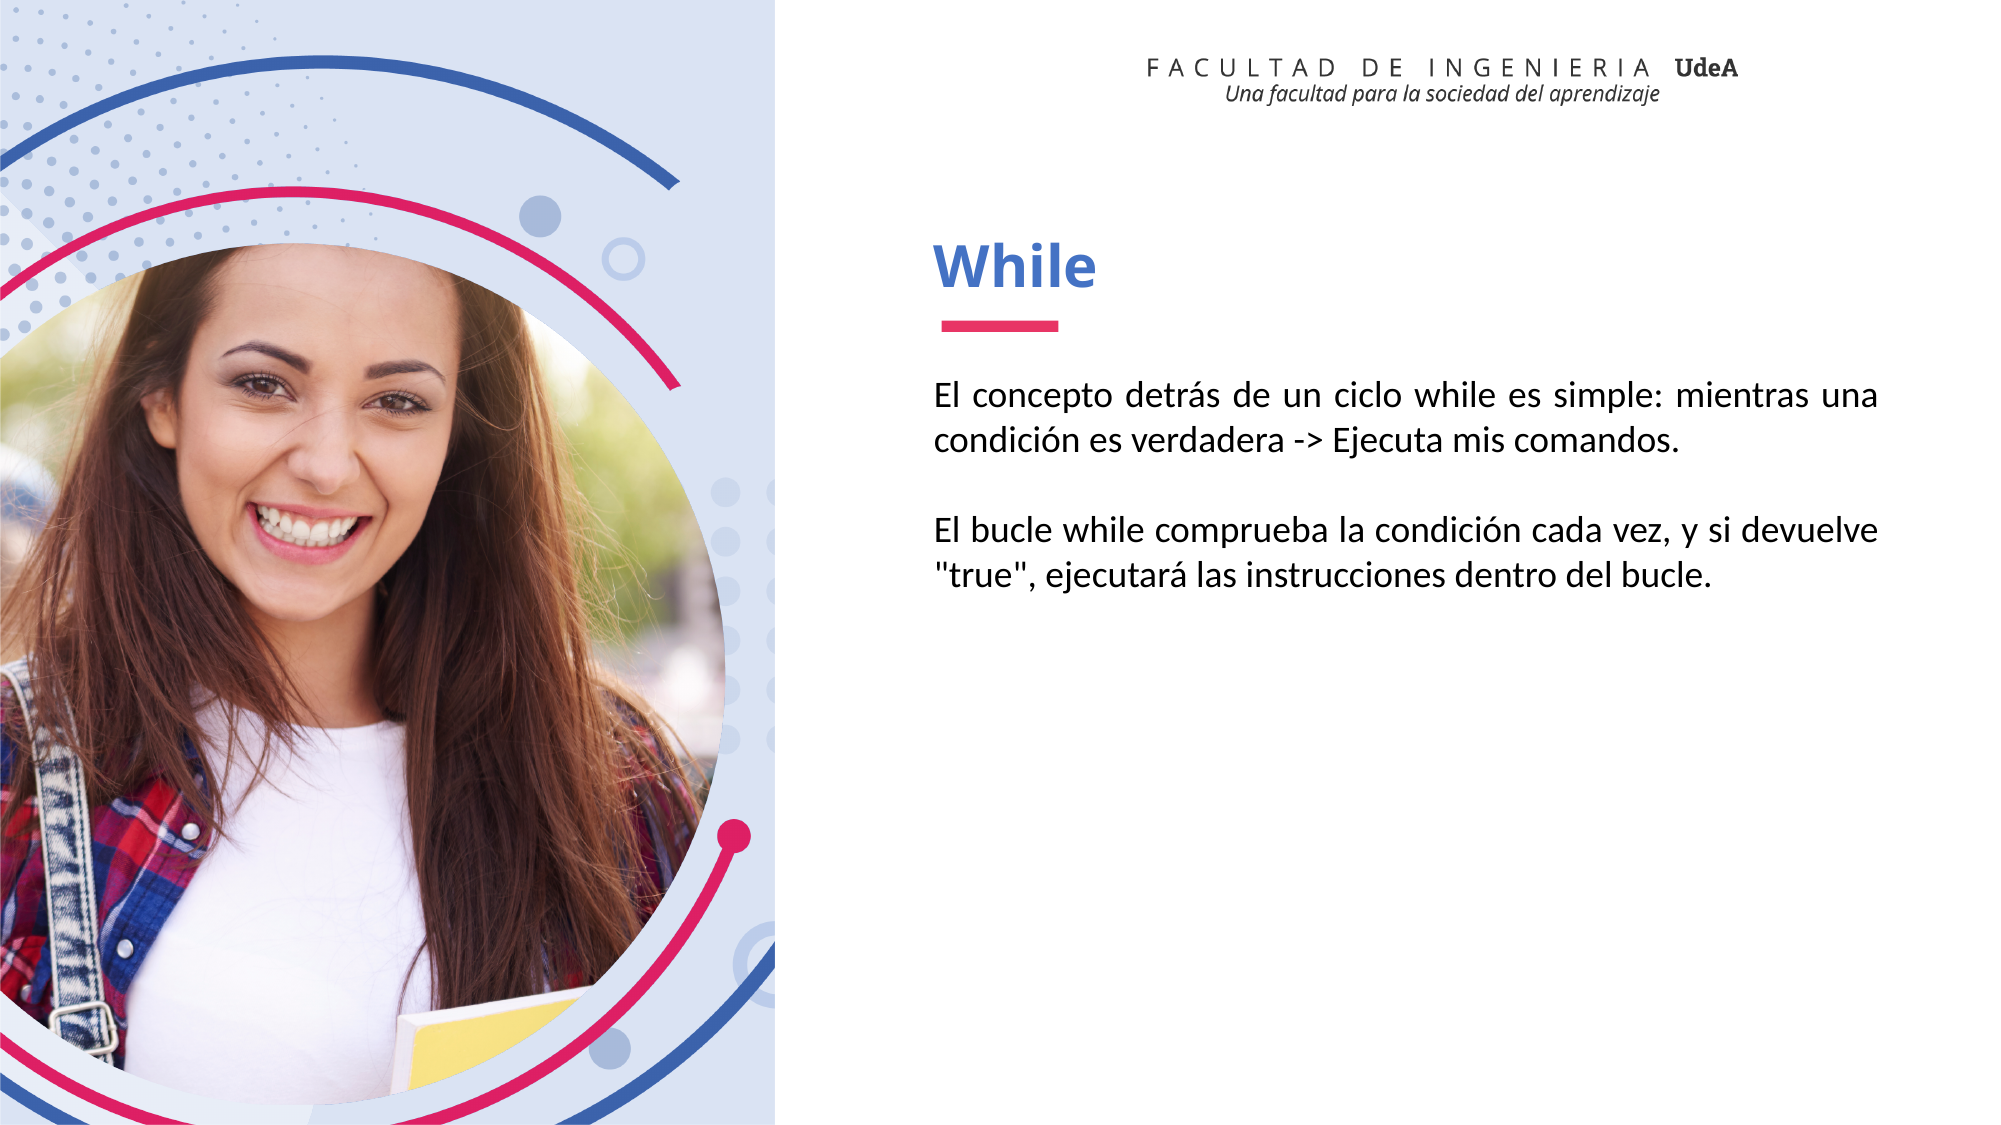

While
El concepto detrás de un ciclo while es simple: mientras una condición es verdadera -> Ejecuta mis comandos.
El bucle while comprueba la condición cada vez, y si devuelve "true", ejecutará las instrucciones dentro del bucle.